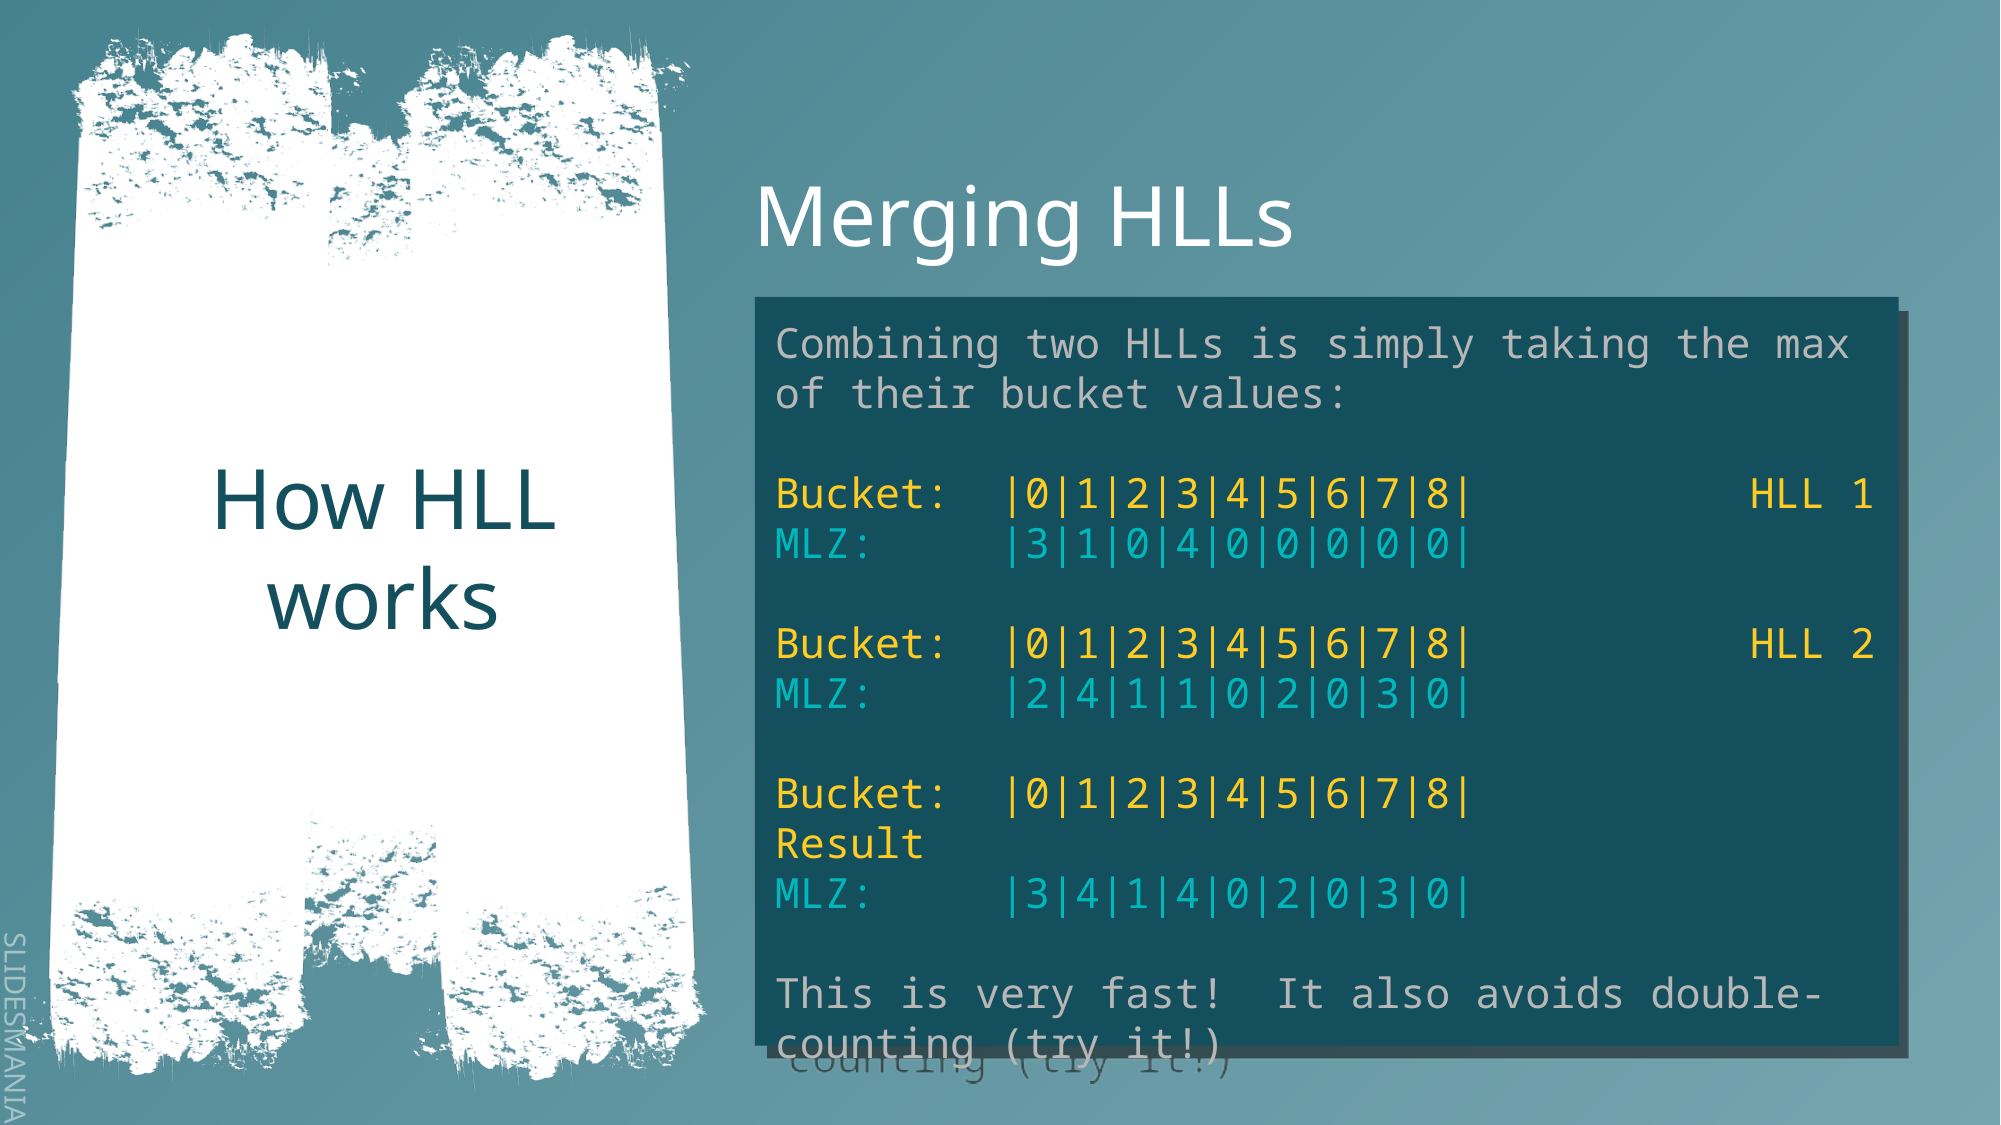

Merging HLLs
# How HLL works
Combining two HLLs is simply taking the max of their bucket values:
Bucket: |0|1|2|3|4|5|6|7|8|				HLL 1
MLZ: |3|1|0|4|0|0|0|0|0|
Bucket: |0|1|2|3|4|5|6|7|8|				HLL 2
MLZ: |2|4|1|1|0|2|0|3|0|
Bucket: |0|1|2|3|4|5|6|7|8|				Result
MLZ: |3|4|1|4|0|2|0|3|0|
This is very fast! It also avoids double-counting (try it!)